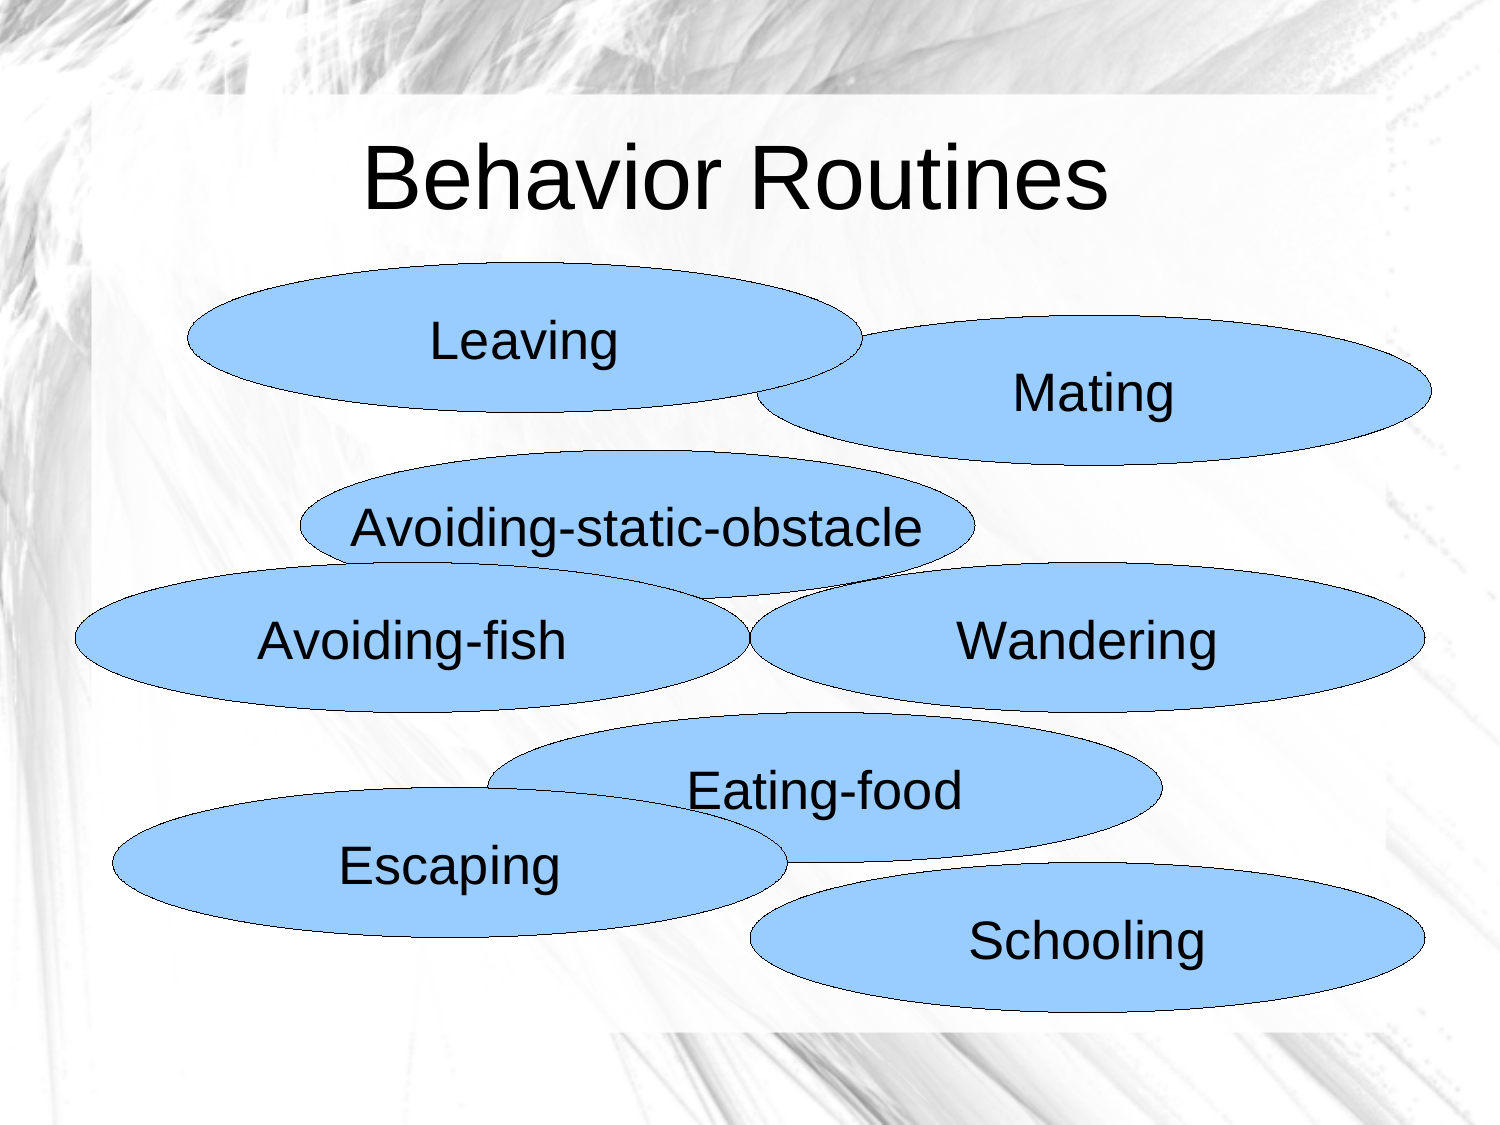

# Behavior Routines
Leaving
Mating
Avoiding-static-obstacle
Avoiding-fish
Wandering
Eating-food
Escaping
Schooling